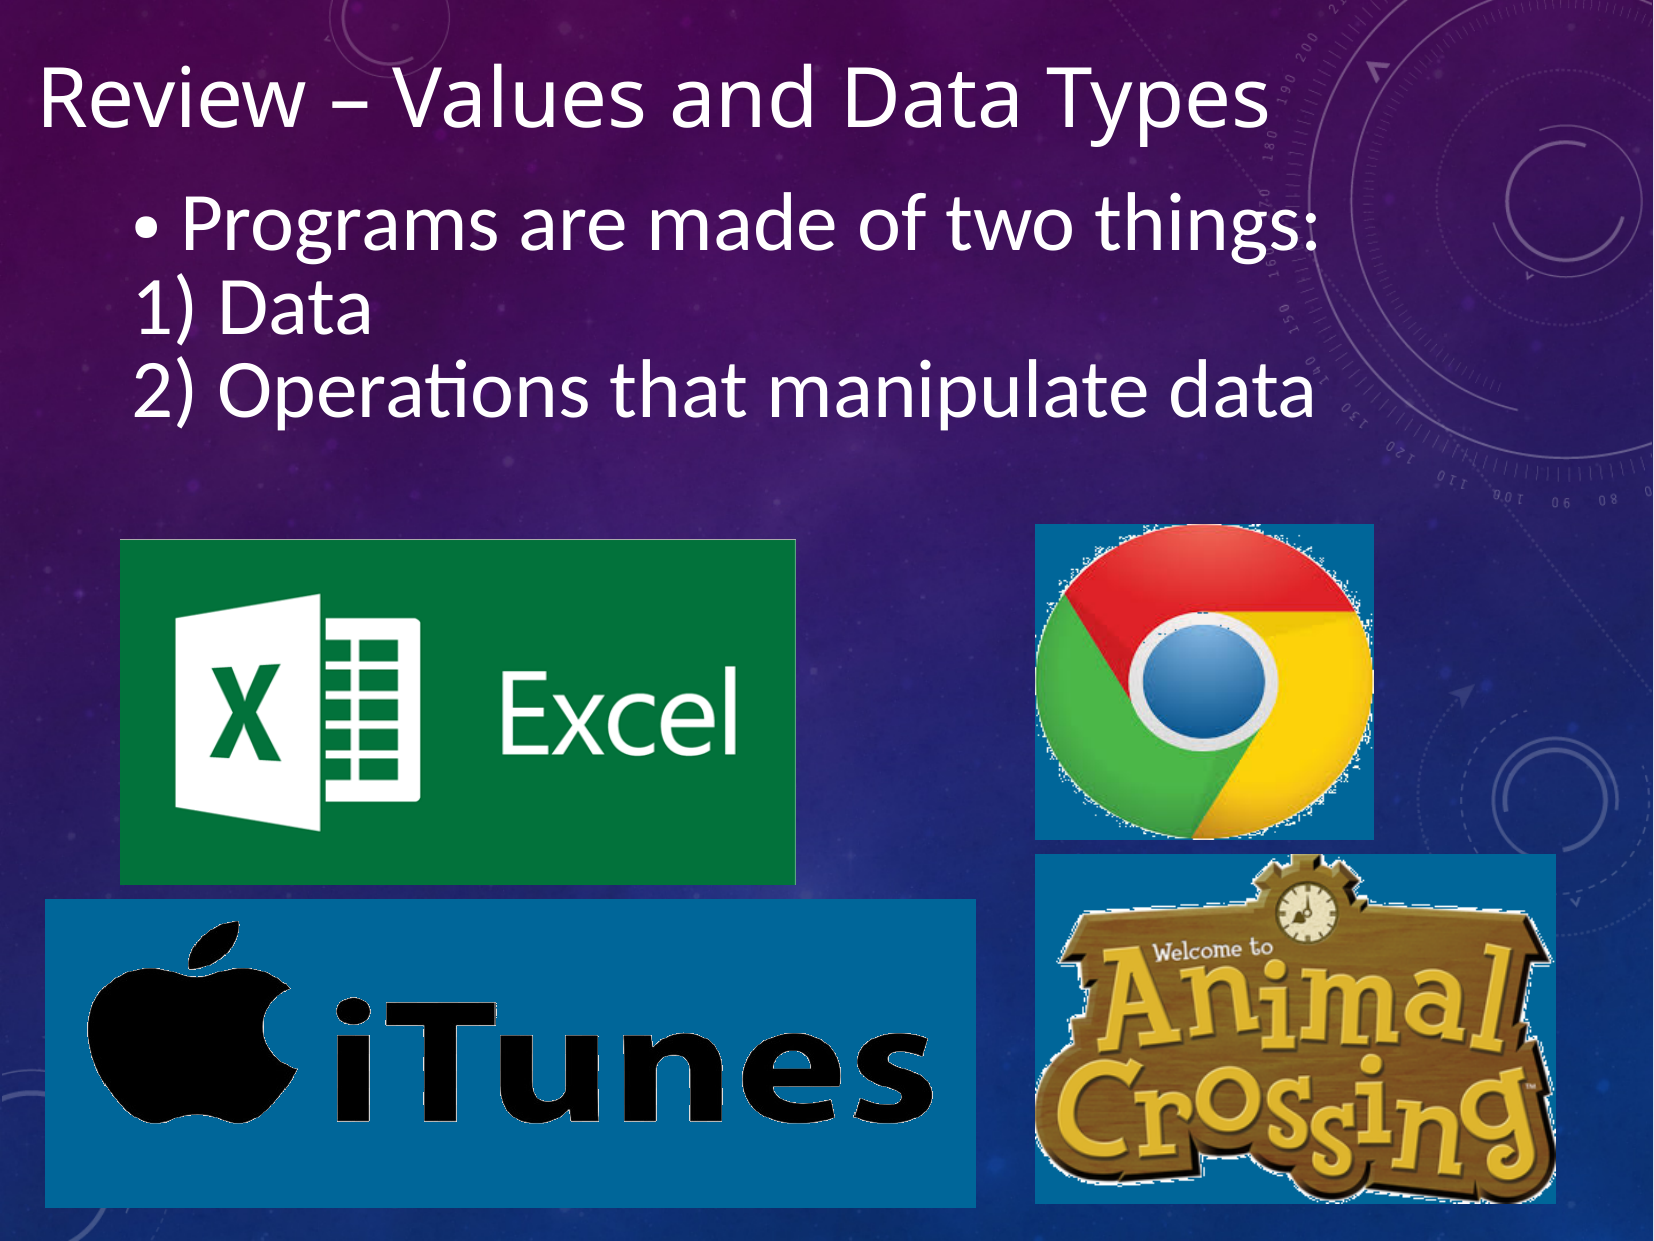

Review – Values and Data Types
 Programs are made of two things:
 Data
 Operations that manipulate data